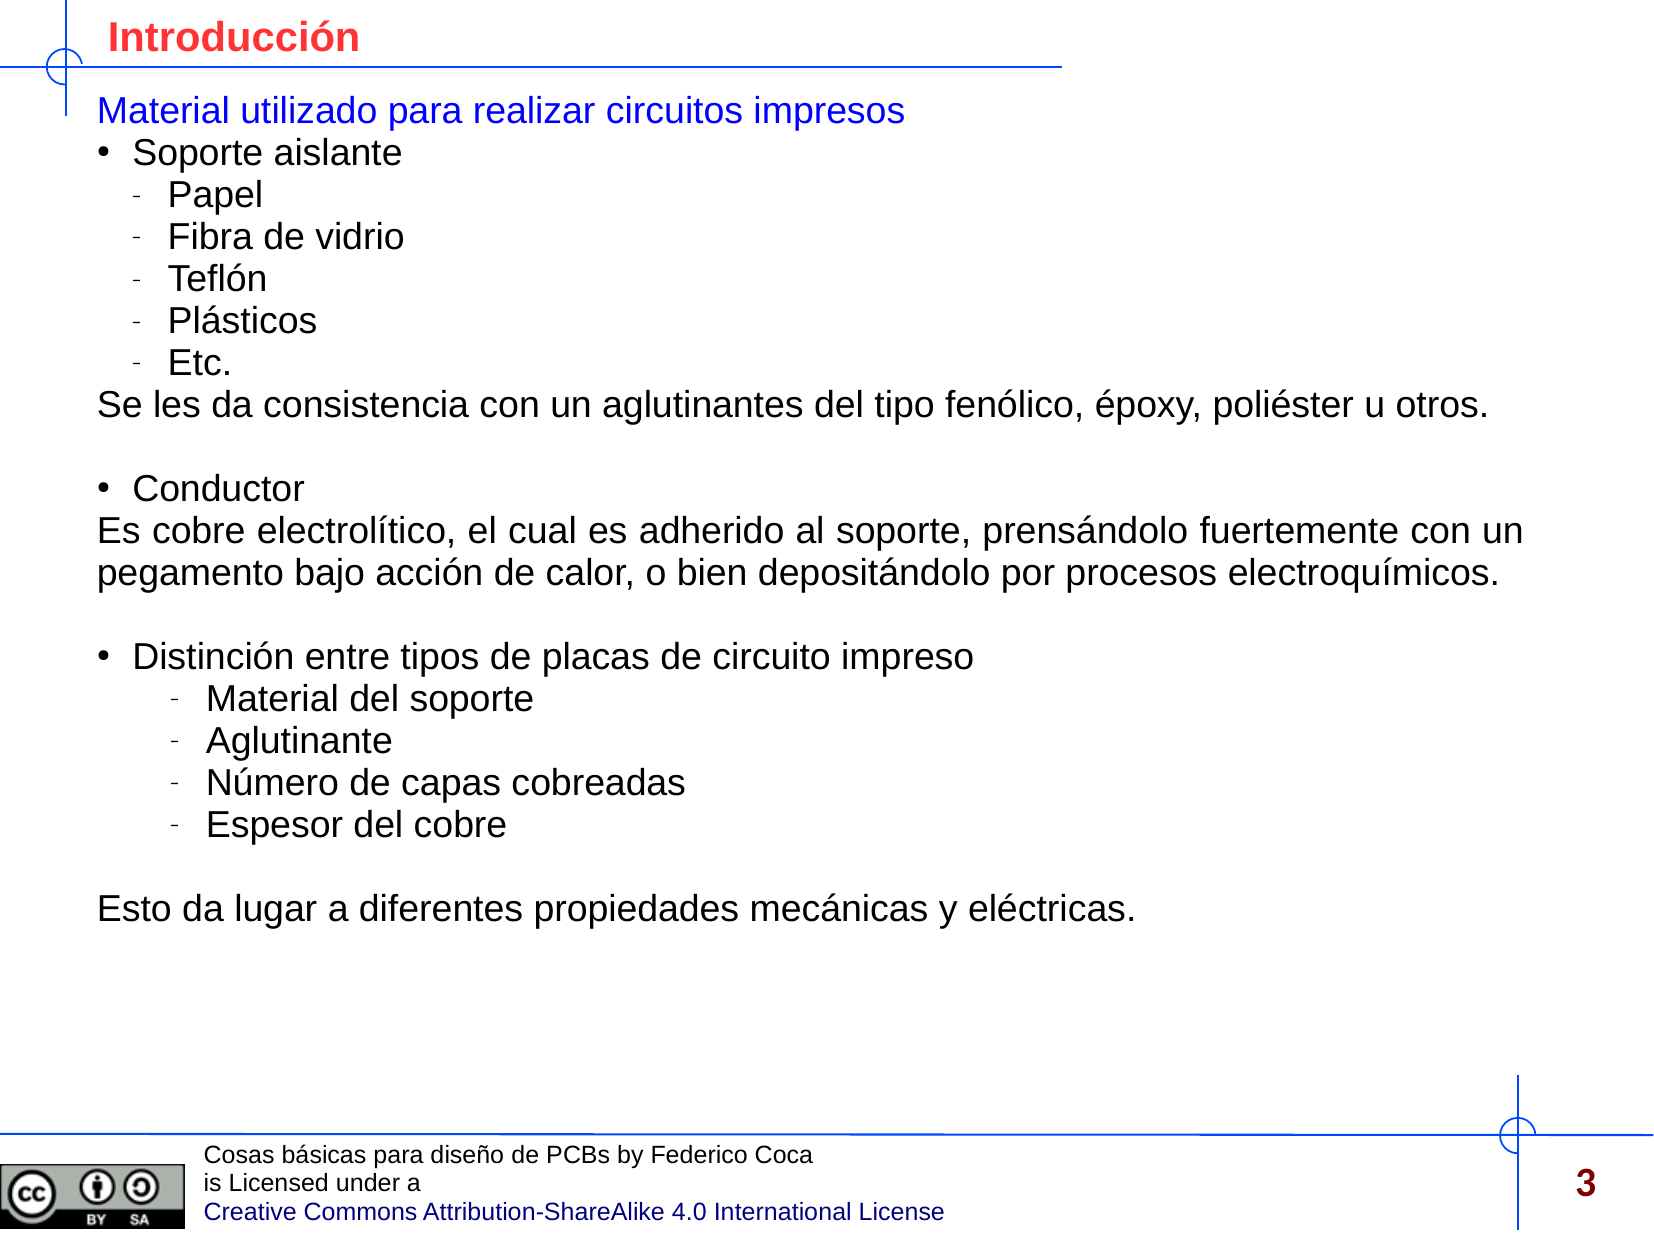

Introducción
Material utilizado para realizar circuitos impresos
Soporte aislante
Papel
Fibra de vidrio
Teflón
Plásticos
Etc.
Se les da consistencia con un aglutinantes del tipo fenólico, époxy, poliéster u otros.
Conductor
Es cobre electrolítico, el cual es adherido al soporte, prensándolo fuertemente con un pegamento bajo acción de calor, o bien depositándolo por procesos electroquímicos.
Distinción entre tipos de placas de circuito impreso
Material del soporte
Aglutinante
Número de capas cobreadas
Espesor del cobre
Esto da lugar a diferentes propiedades mecánicas y eléctricas.
Cosas básicas para diseño de PCBs by Federico Coca
is Licensed under a Creative Commons Attribution-ShareAlike 4.0 International License